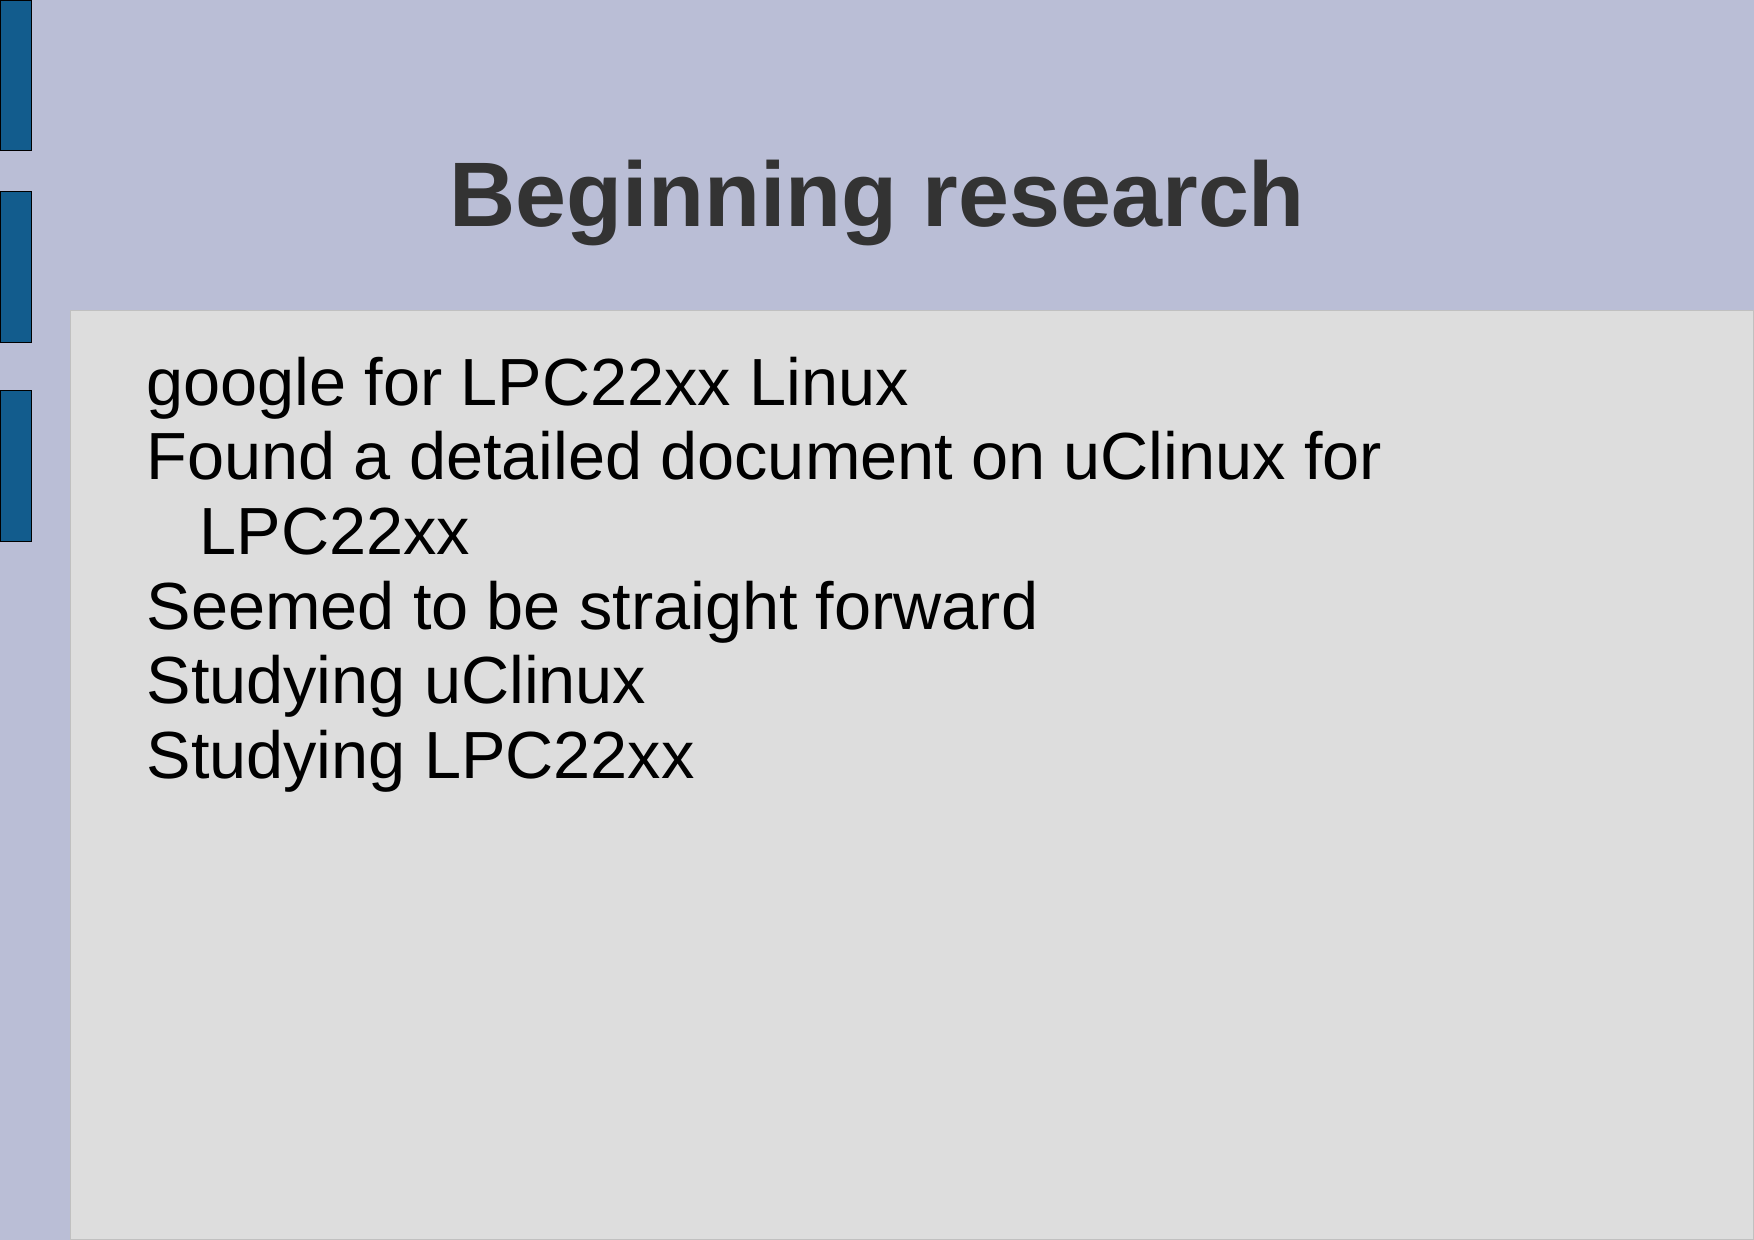

# Beginning research
google for LPC22xx Linux
Found a detailed document on uClinux for LPC22xx
Seemed to be straight forward
Studying uClinux
Studying LPC22xx